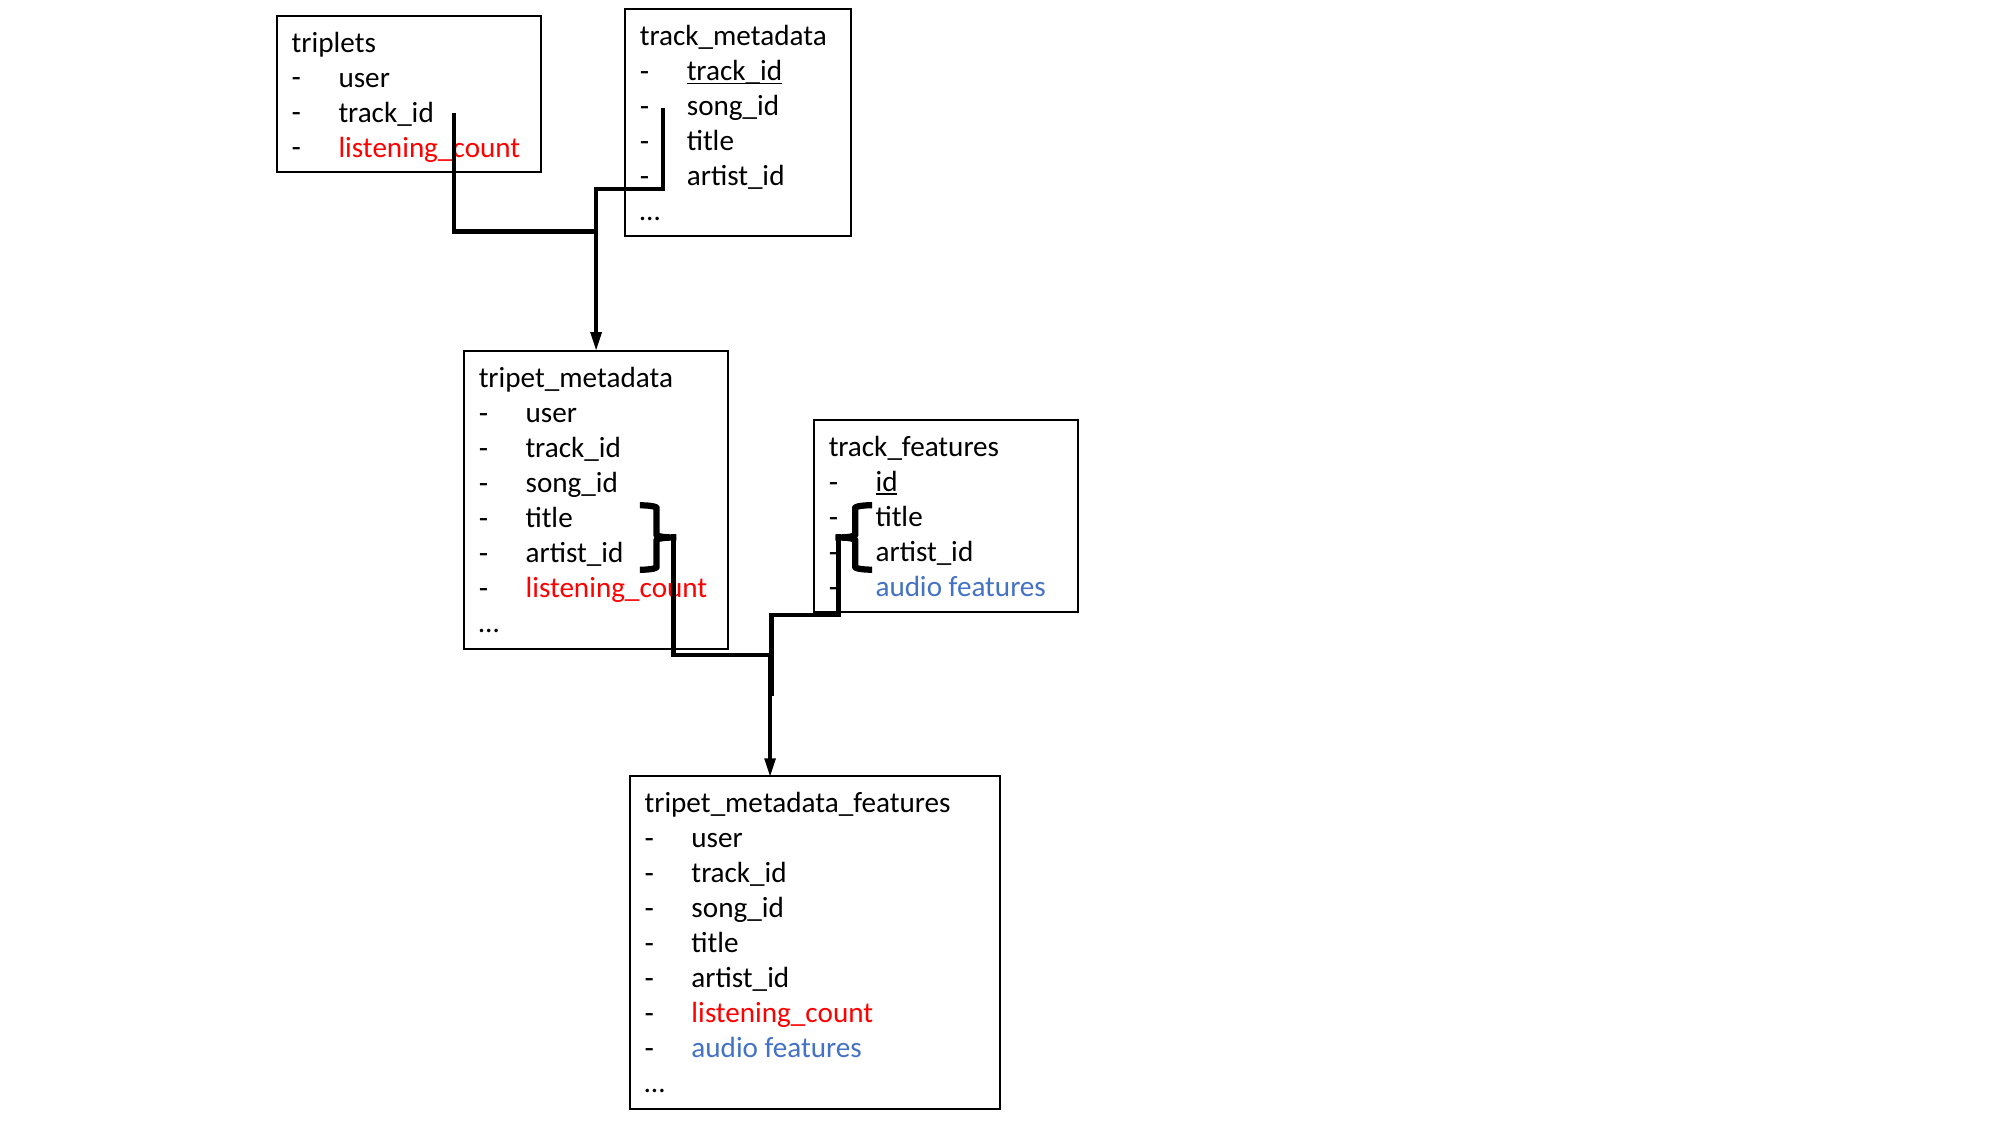

track_metadata
track_id
song_id
title
artist_id
…
triplets
user
track_id
listening_count
tripet_metadata
user
track_id
song_id
title
artist_id
listening_count
…
track_features
id
title
artist_id
audio features
tripet_metadata_features
user
track_id
song_id
title
artist_id
listening_count
audio features
…